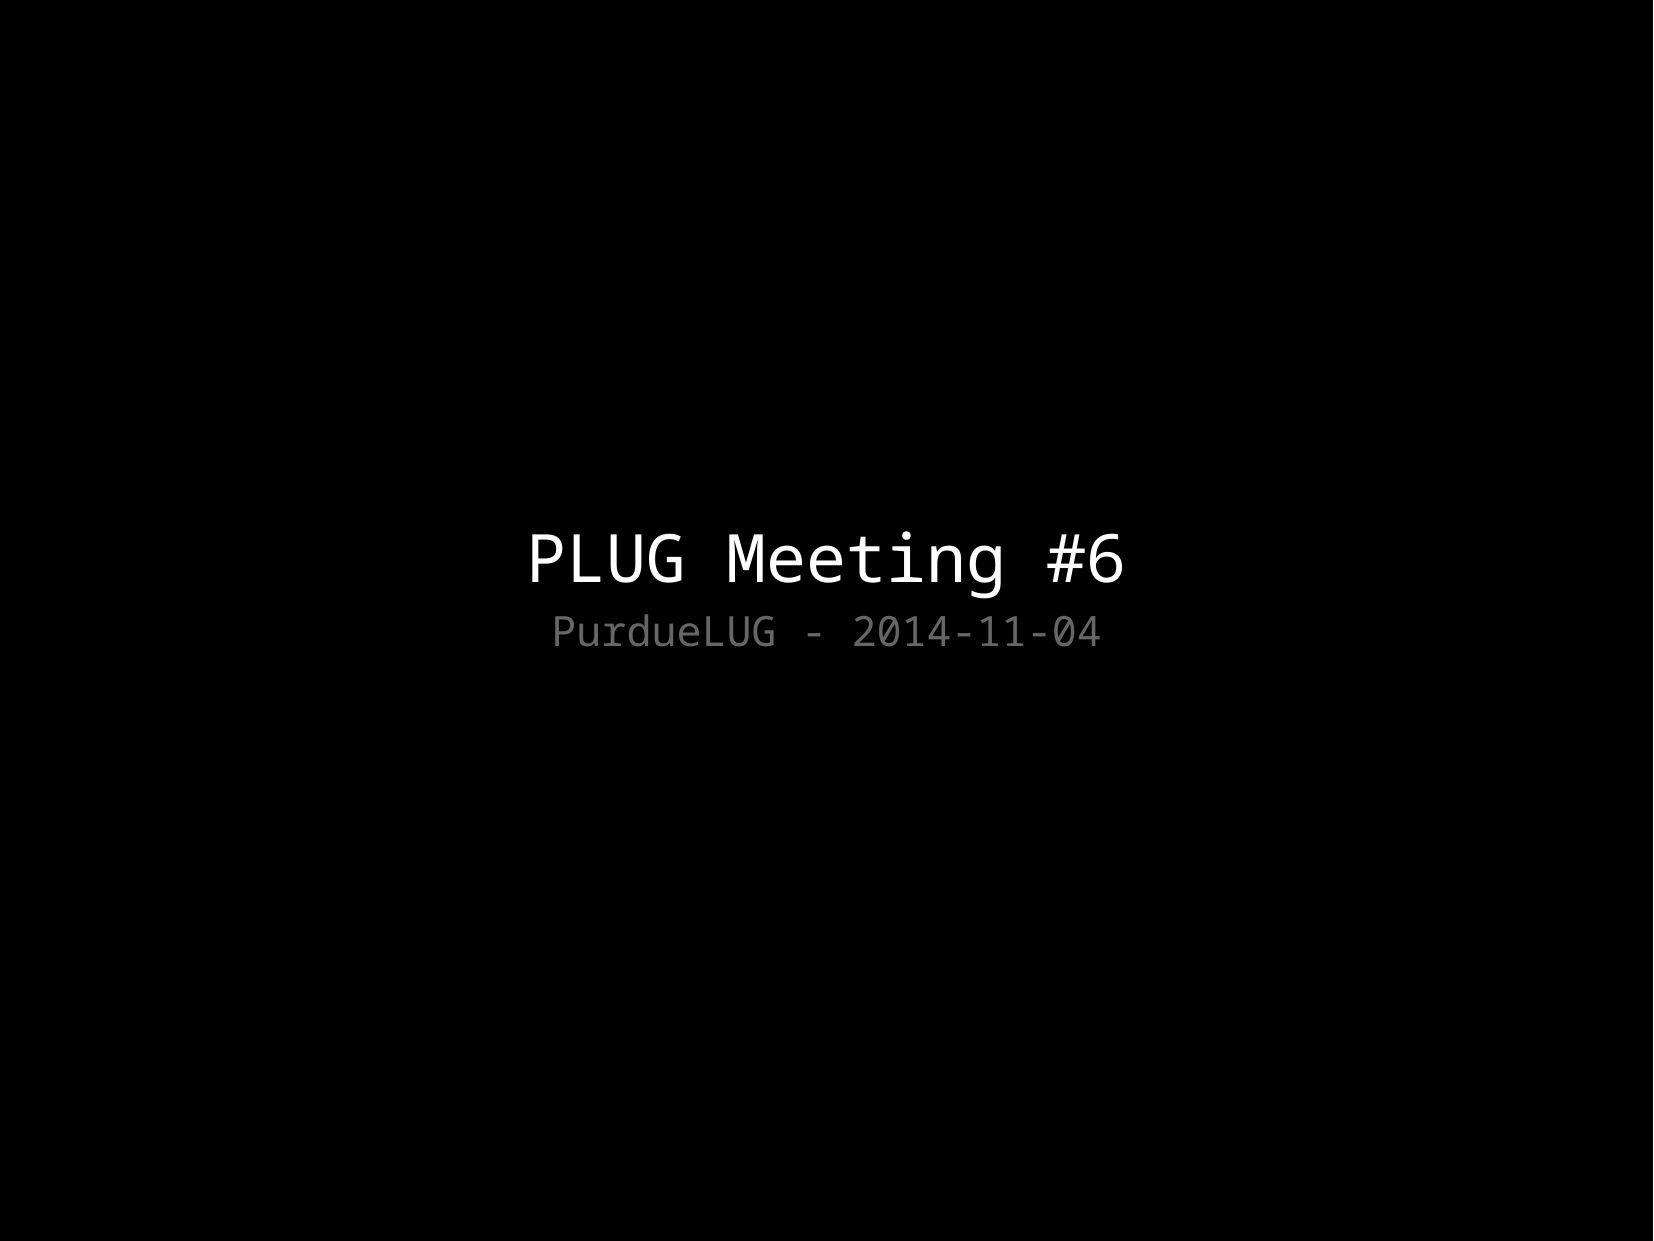

# PLUG Meeting #6
PurdueLUG - 2014-11-04